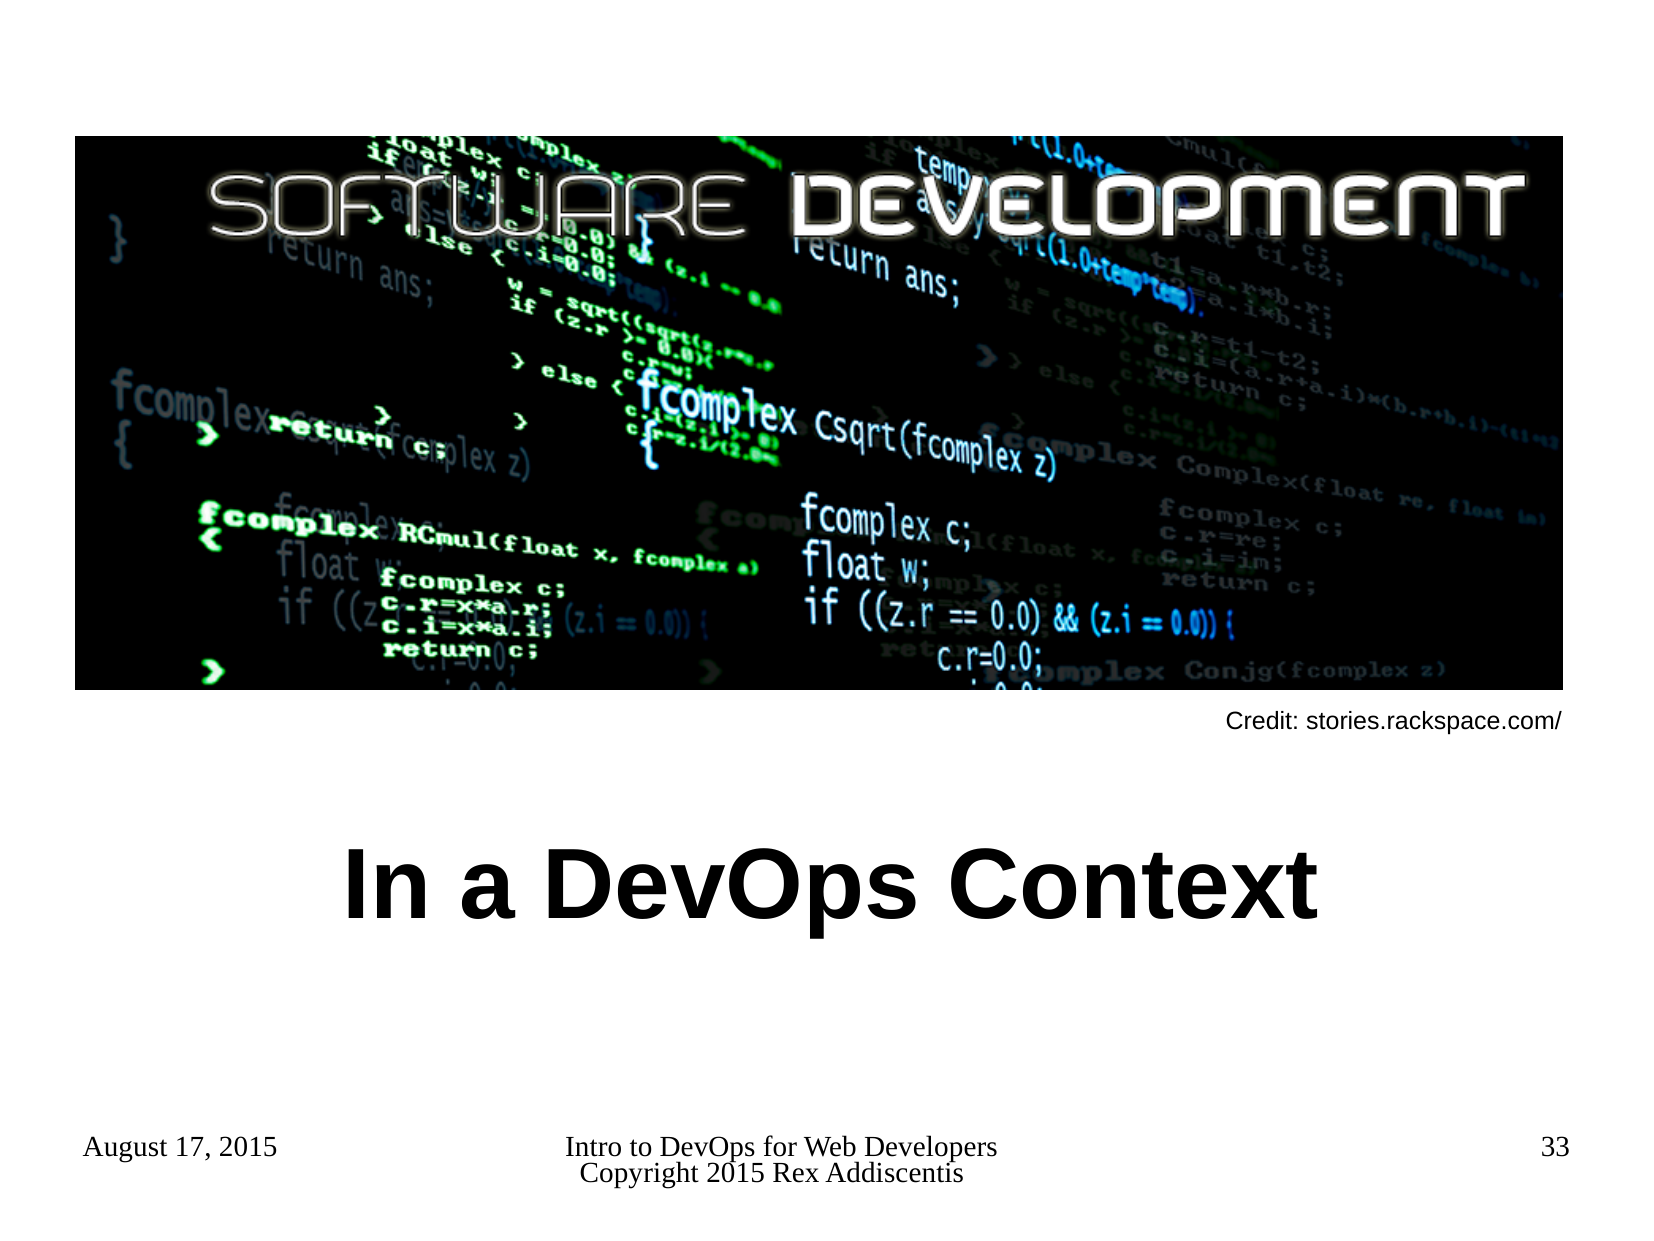

# Credit: stories.rackspace.com/
In a DevOps Context
August 17, 2015
Intro to DevOps for Web Developers Copyright 2015 Rex Addiscentis
33